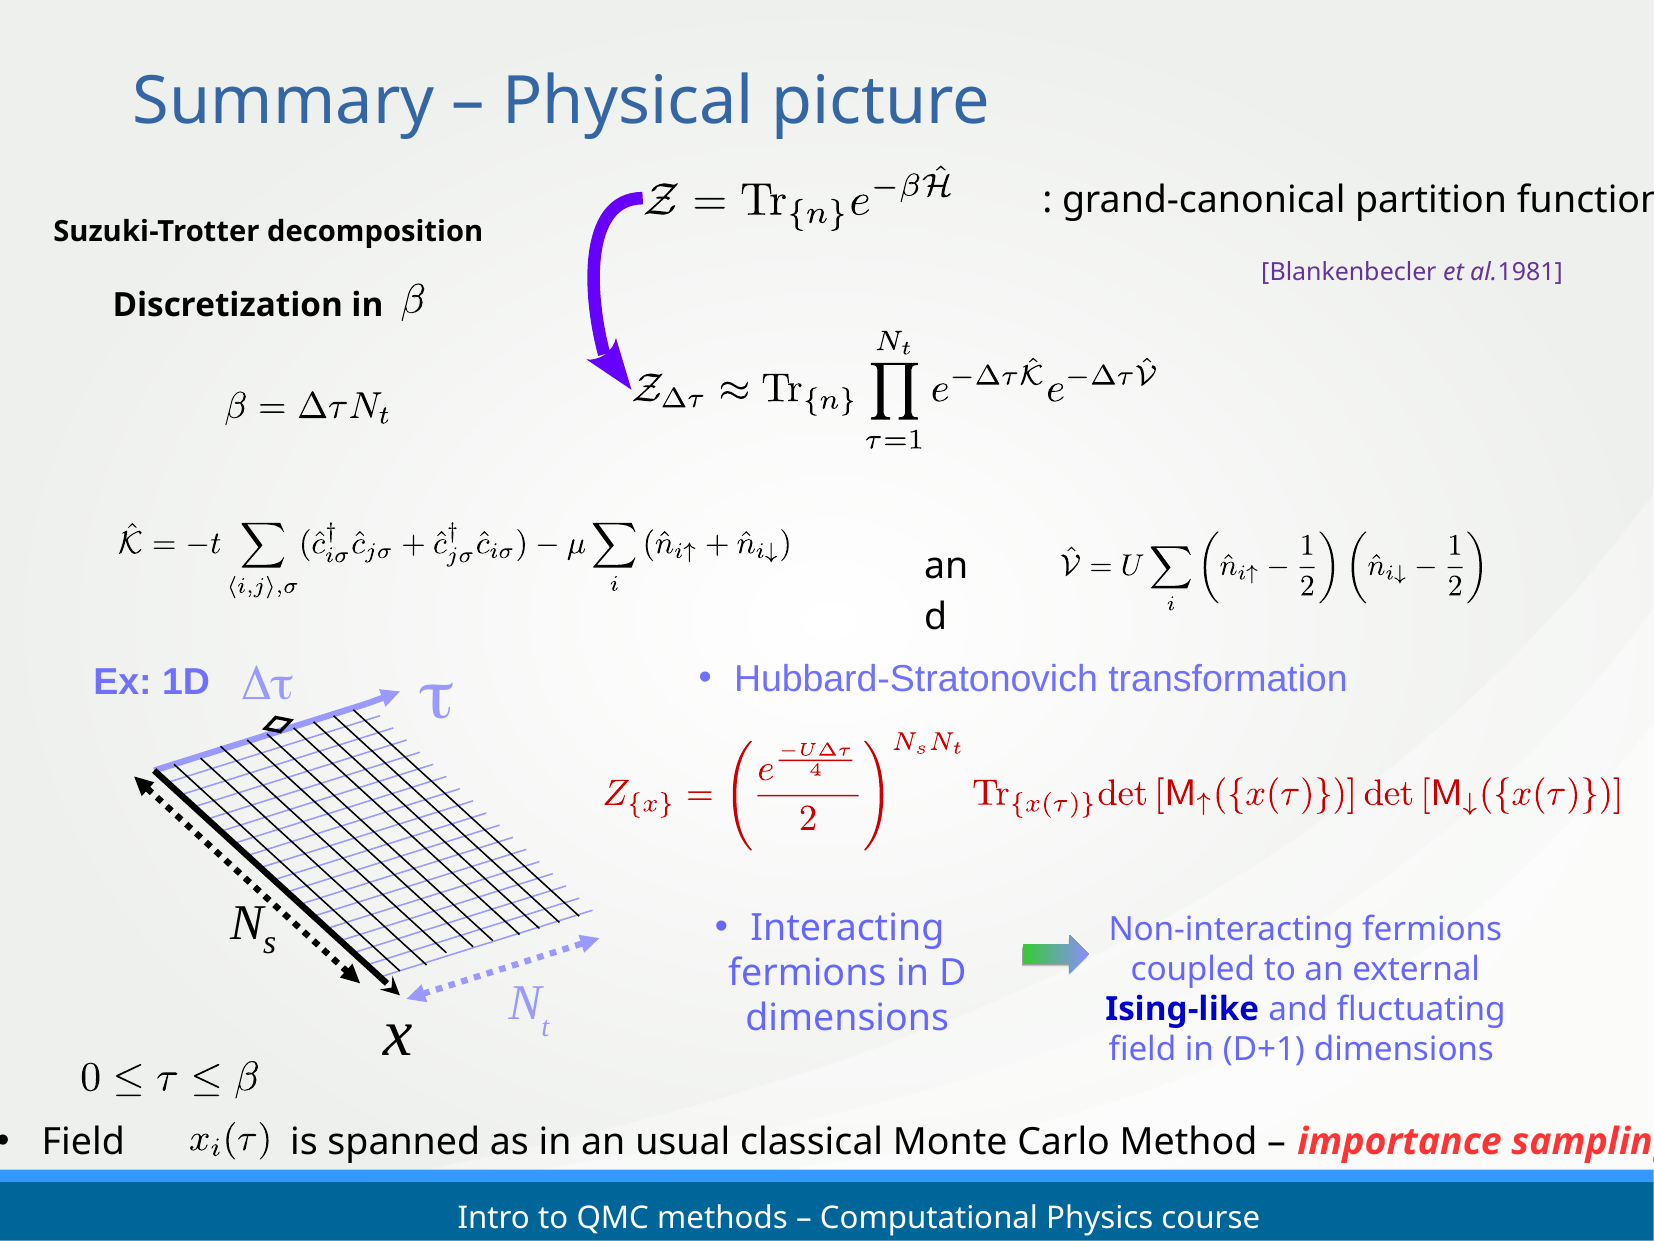

Summary – Physical picture
: grand-canonical partition function
Suzuki-Trotter decomposition
[Blankenbecler et al.1981]
Discretization in
and


Ns
Nt
x
Hubbard-Stratonovich transformation
Ex: 1D
Interacting fermions in D dimensions
Non-interacting fermions coupled to an external Ising-like and fluctuating field in (D+1) dimensions
 Field is spanned as in an usual classical Monte Carlo Method – importance sampling